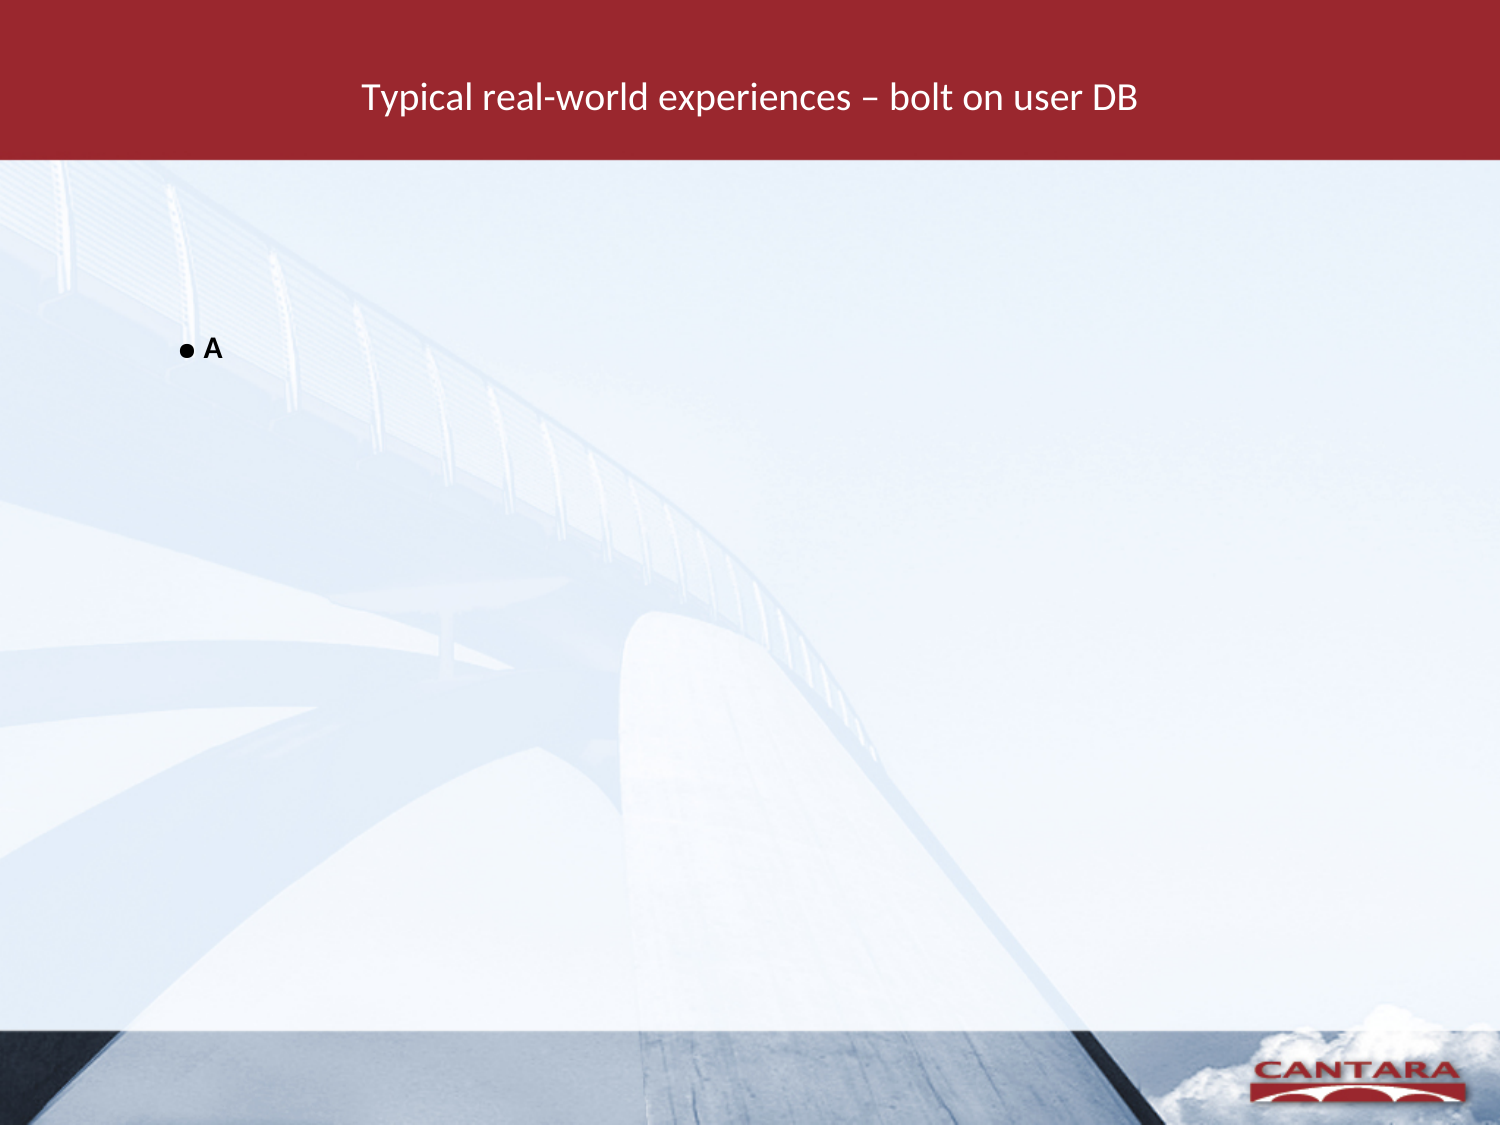

Typical real-world experiences – bolt on user DB
 A